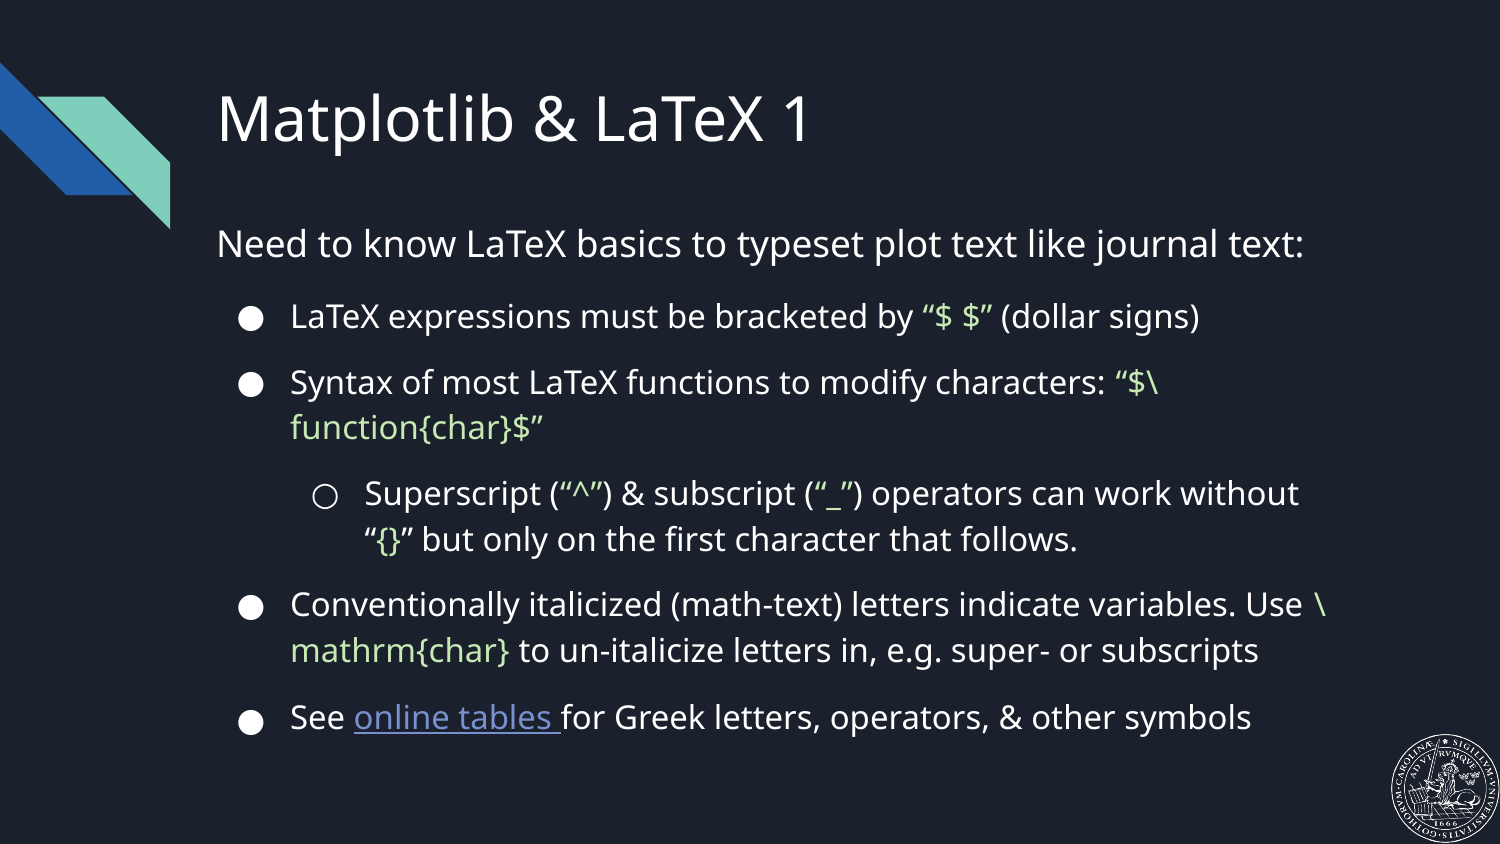

# Matplotlib & LaTeX 1
Need to know LaTeX basics to typeset plot text like journal text:
LaTeX expressions must be bracketed by “$ $” (dollar signs)
Syntax of most LaTeX functions to modify characters: “$\function{char}$”
Superscript (“^”) & subscript (“_”) operators can work without “{}” but only on the first character that follows.
Conventionally italicized (math-text) letters indicate variables. Use \mathrm{char} to un-italicize letters in, e.g. super- or subscripts
See online tables for Greek letters, operators, & other symbols